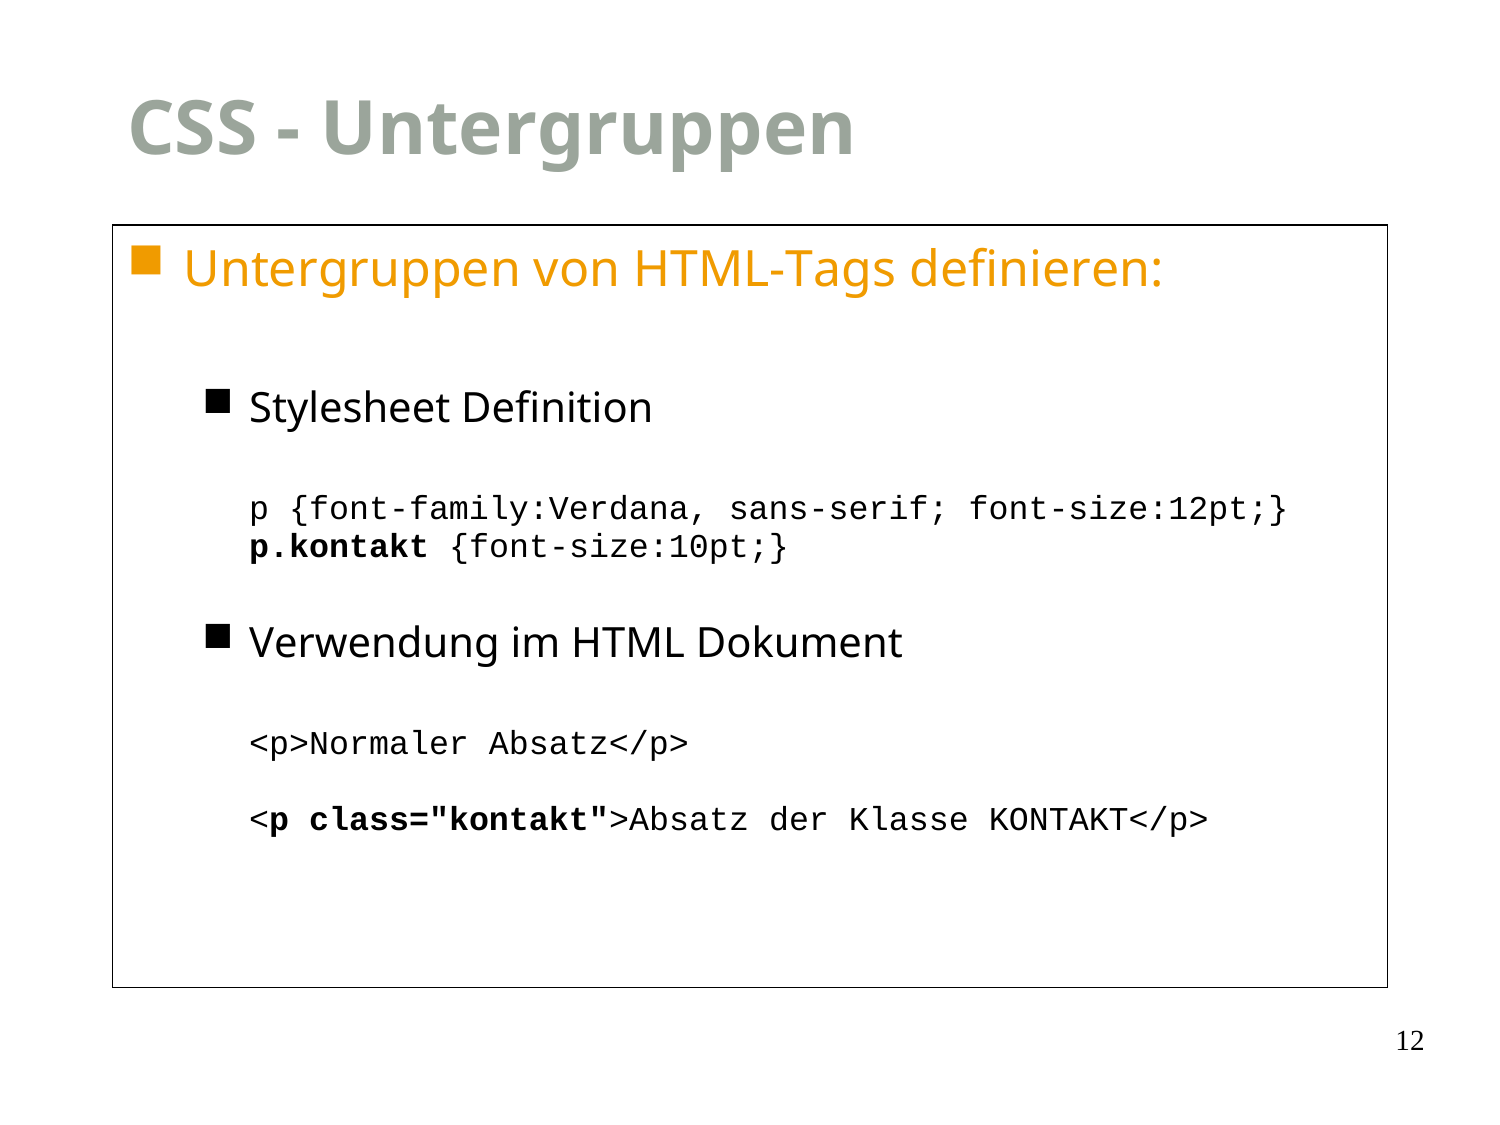

# CSS - Untergruppen
Untergruppen von HTML-Tags definieren:
Stylesheet Definition
p {font-family:Verdana, sans-serif; font-size:12pt;}
p.kontakt {font-size:10pt;}
Verwendung im HTML Dokument
<p>Normaler Absatz</p>
<p class="kontakt">Absatz der Klasse KONTAKT</p>
12